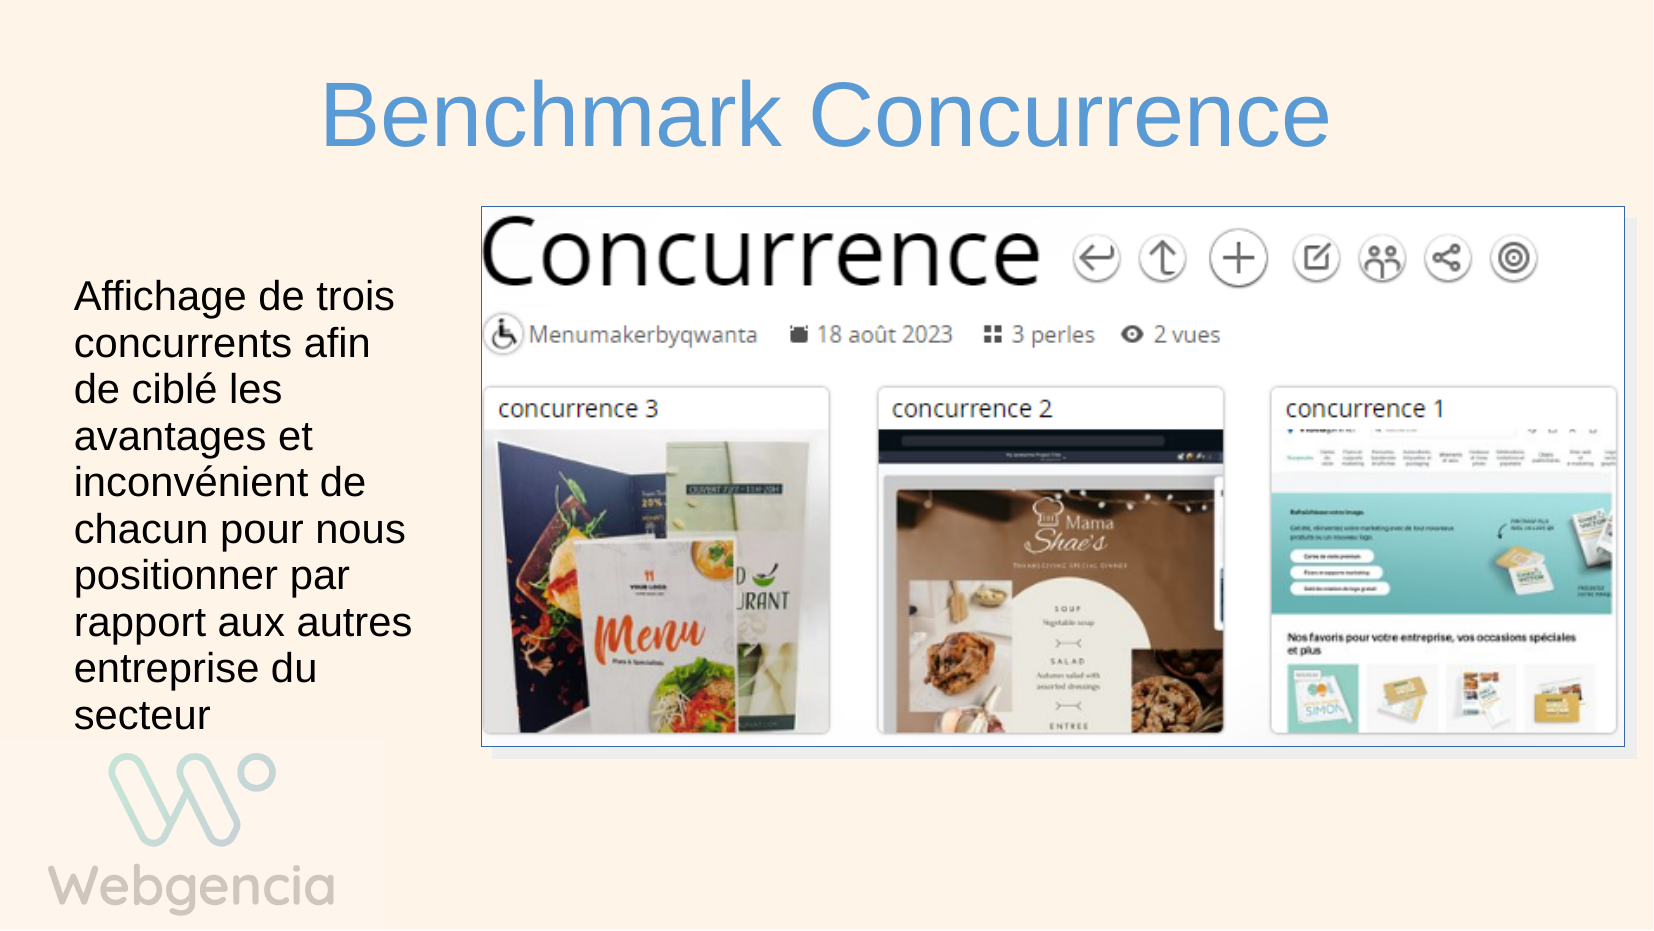

# Benchmark Concurrence
Affichage de trois concurrents afin de ciblé les avantages et inconvénient de chacun pour nous positionner par rapport aux autres entreprise du secteur